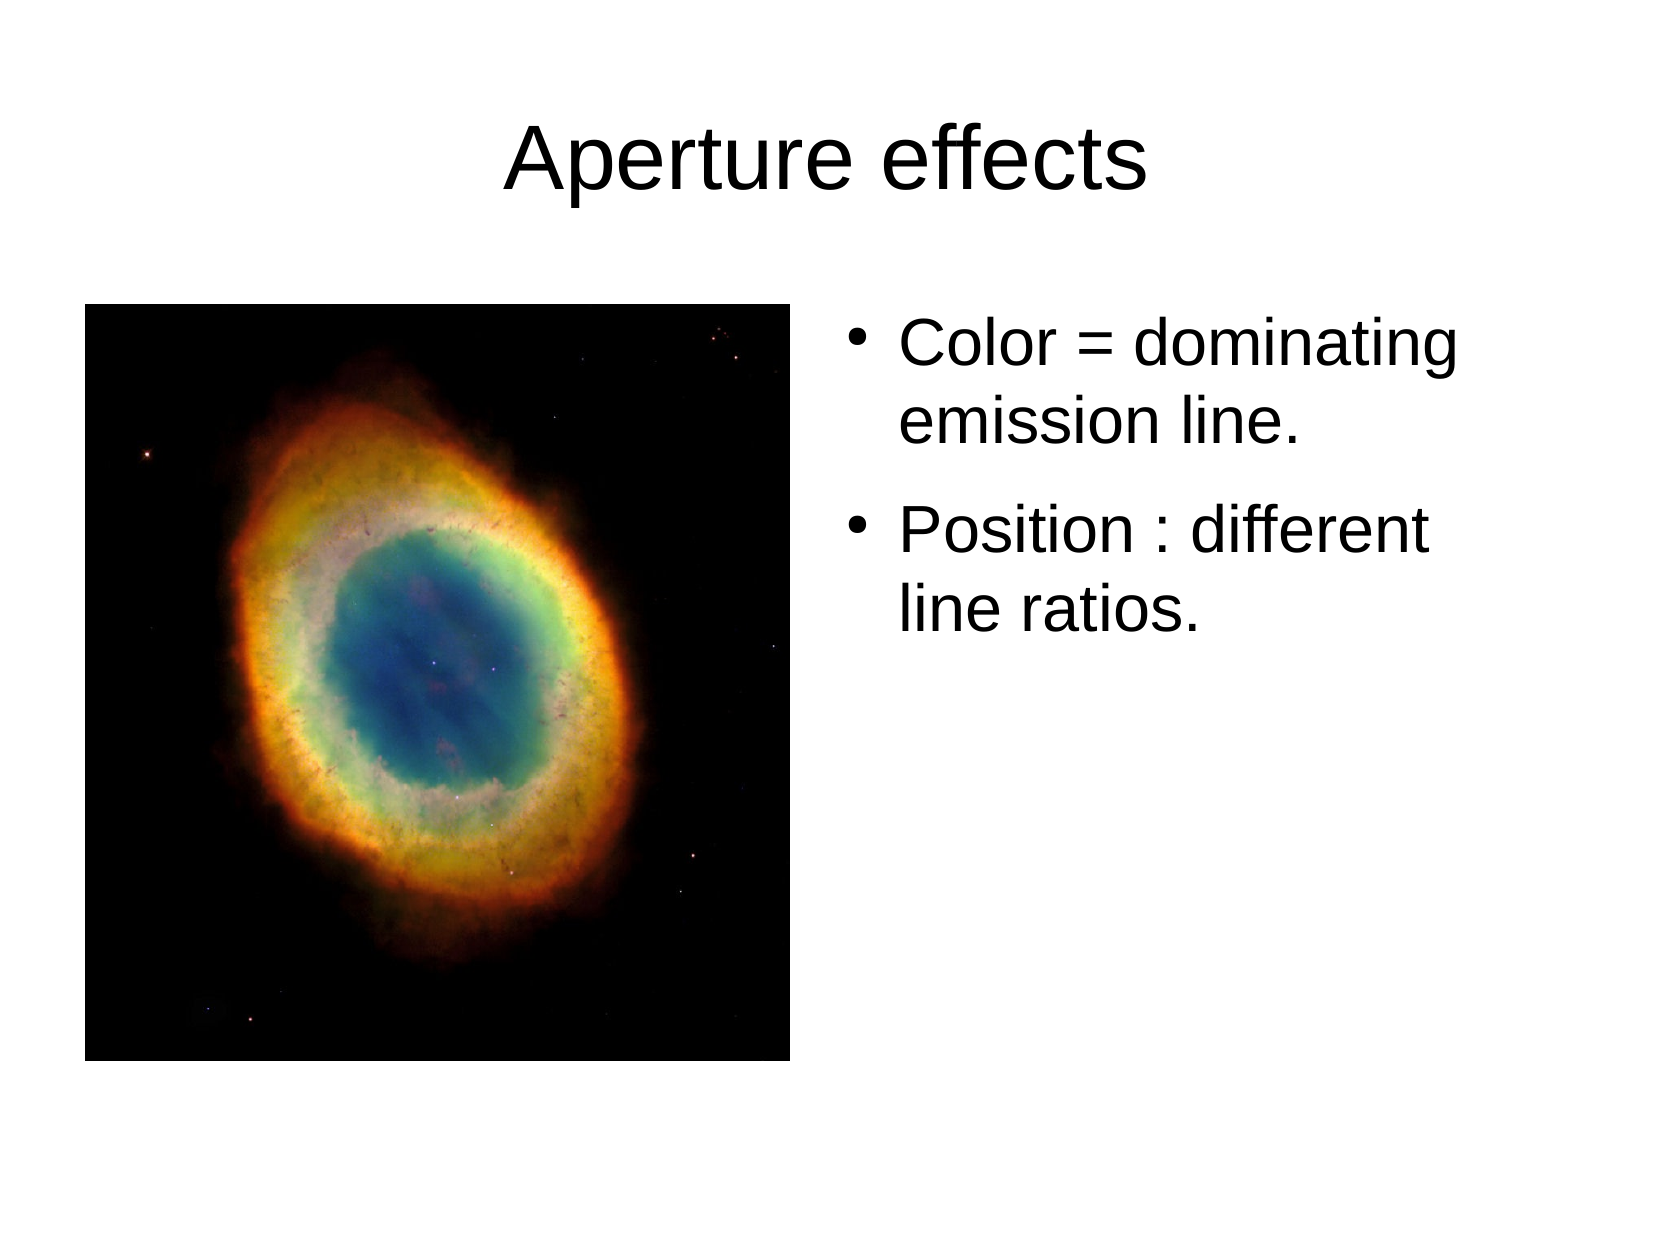

Aperture effects
Color = dominating
●
emission line.
Position : different
●
line ratios.